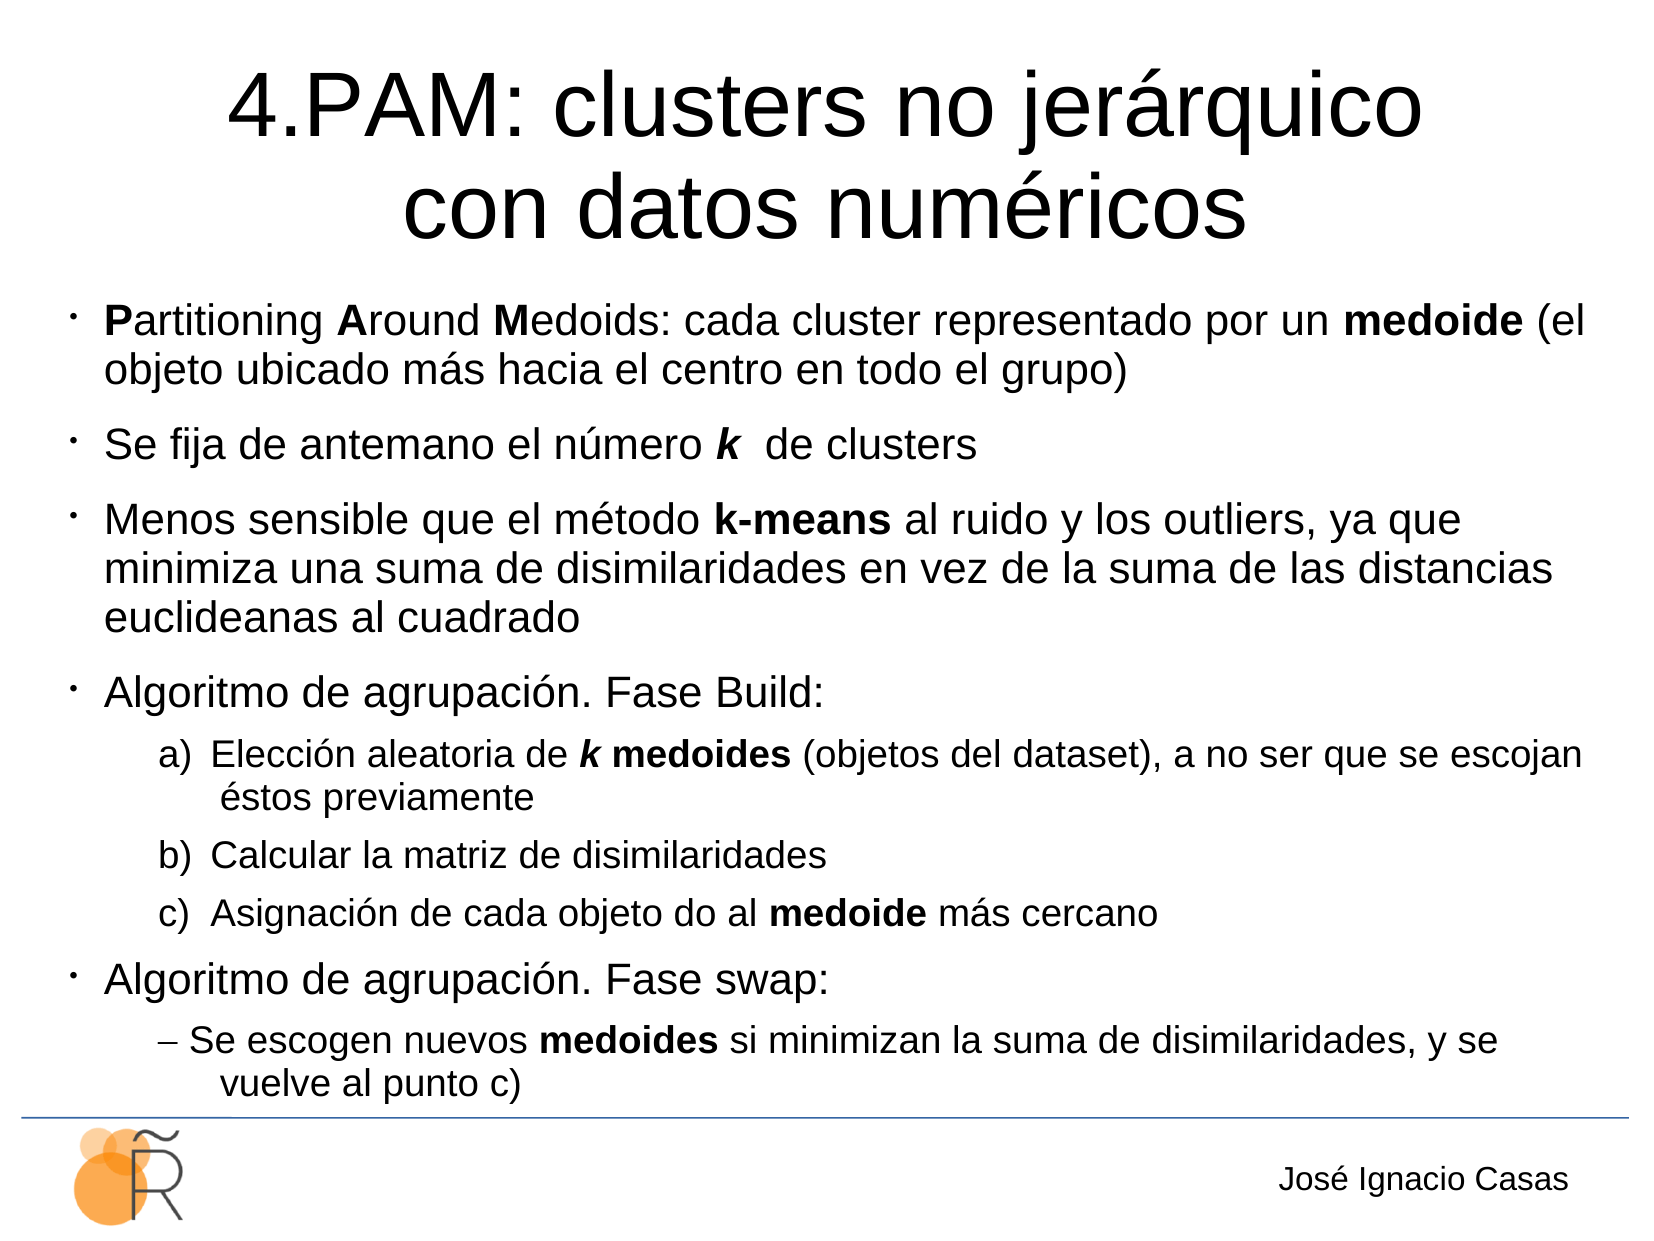

# 4.PAM: clusters no jerárquico con datos numéricos
Partitioning Around Medoids: cada cluster representado por un medoide (el objeto ubicado más hacia el centro en todo el grupo)
Se fija de antemano el número k de clusters
Menos sensible que el método k-means al ruido y los outliers, ya que minimiza una suma de disimilaridades en vez de la suma de las distancias euclideanas al cuadrado
Algoritmo de agrupación. Fase Build:
 Elección aleatoria de k medoides (objetos del dataset), a no ser que se escojan éstos previamente
 Calcular la matriz de disimilaridades
 Asignación de cada objeto do al medoide más cercano
Algoritmo de agrupación. Fase swap:
Se escogen nuevos medoides si minimizan la suma de disimilaridades, y se vuelve al punto c)